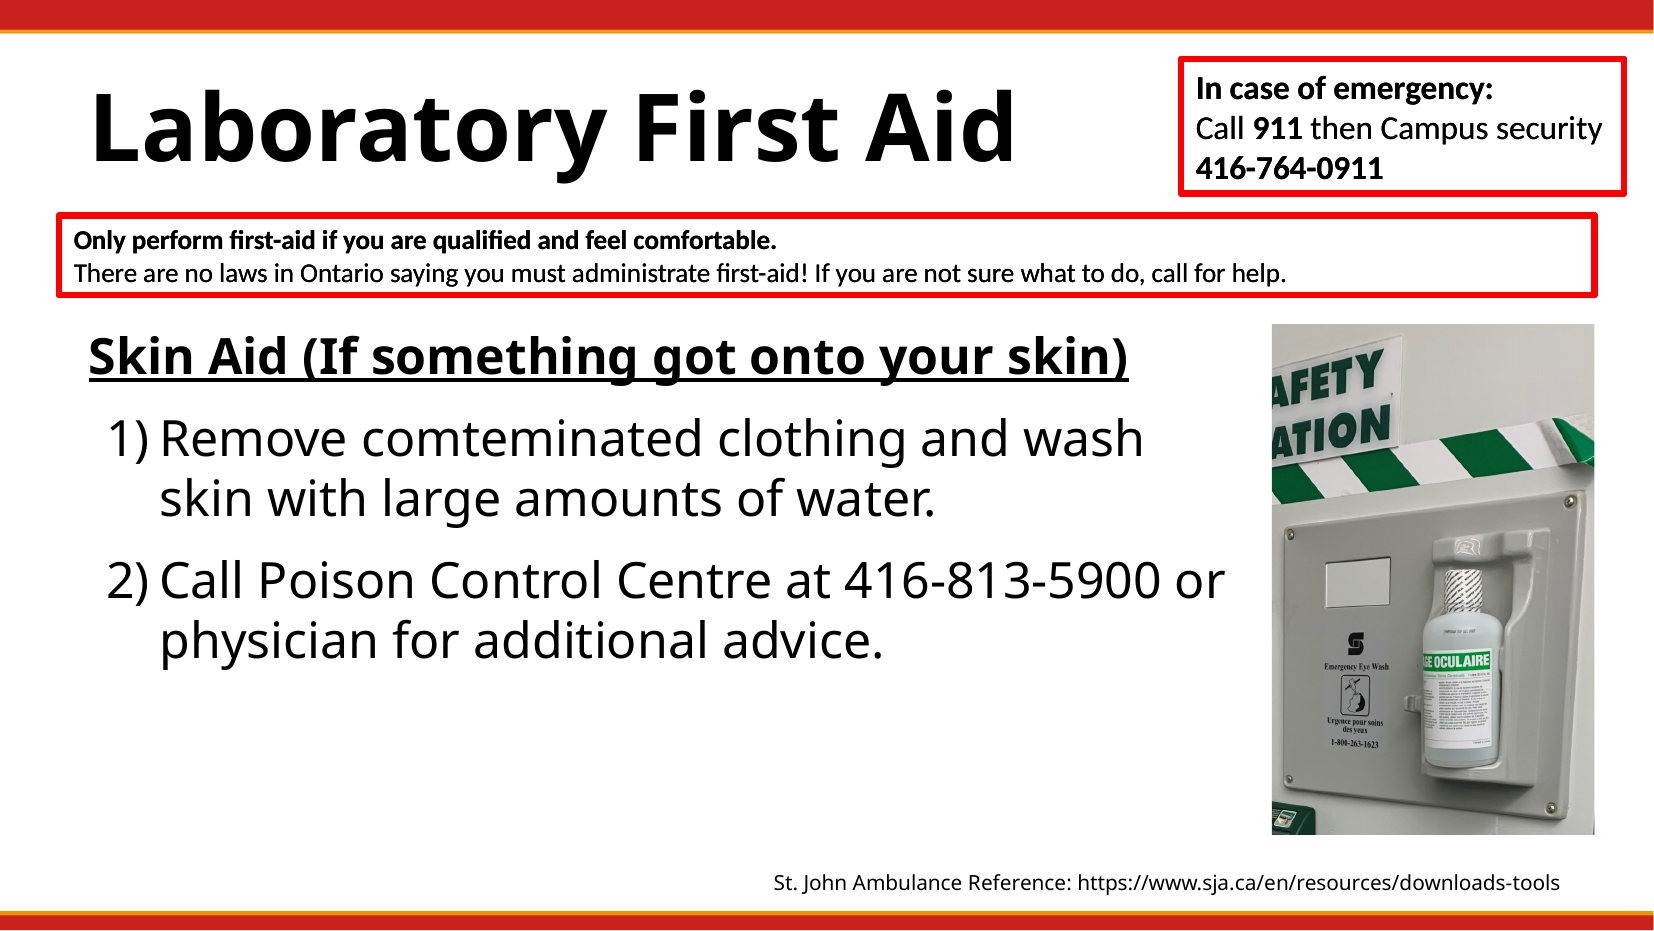

# Laboratory First Aid
In case of emergency:
Call 911 then Campus security 416-764-0911
In case of emergency:
Call 911 then Campus security 416-764-0911
Only perform first-aid if you are qualified and feel comfortable.
There are no laws in Ontario saying you must administrate first-aid! If you are not sure what to do, call for help.
Only perform first-aid if you are qualified and feel comfortable.
There are no laws in Ontario saying you must administrate first-aid! If you are not sure what to do, call for help.
Skin Aid (If something got onto your skin)
Remove comteminated clothing and wash skin with large amounts of water.
Call Poison Control Centre at 416-813-5900 or physician for additional advice.
St. John Ambulance Reference: https://www.sja.ca/en/resources/downloads-tools